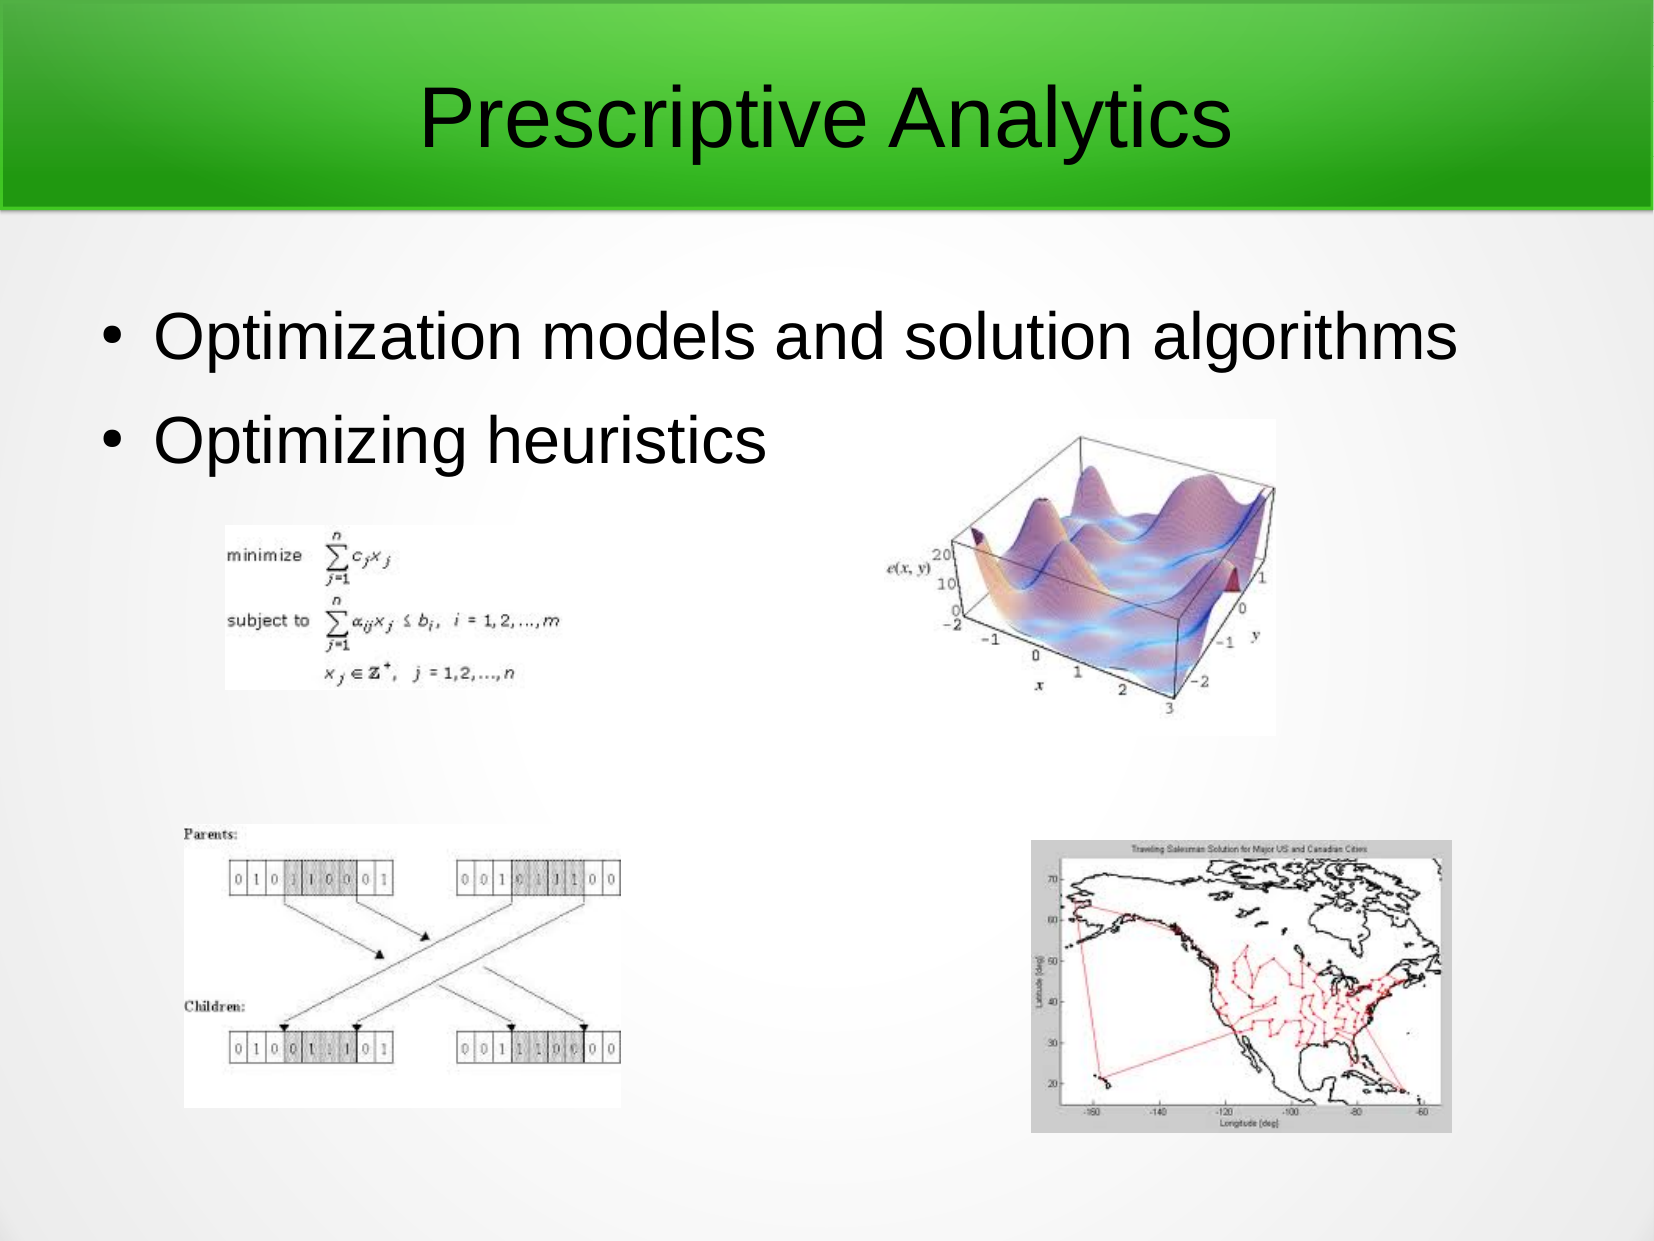

# Prescriptive Analytics
Optimization models and solution algorithms
Optimizing heuristics